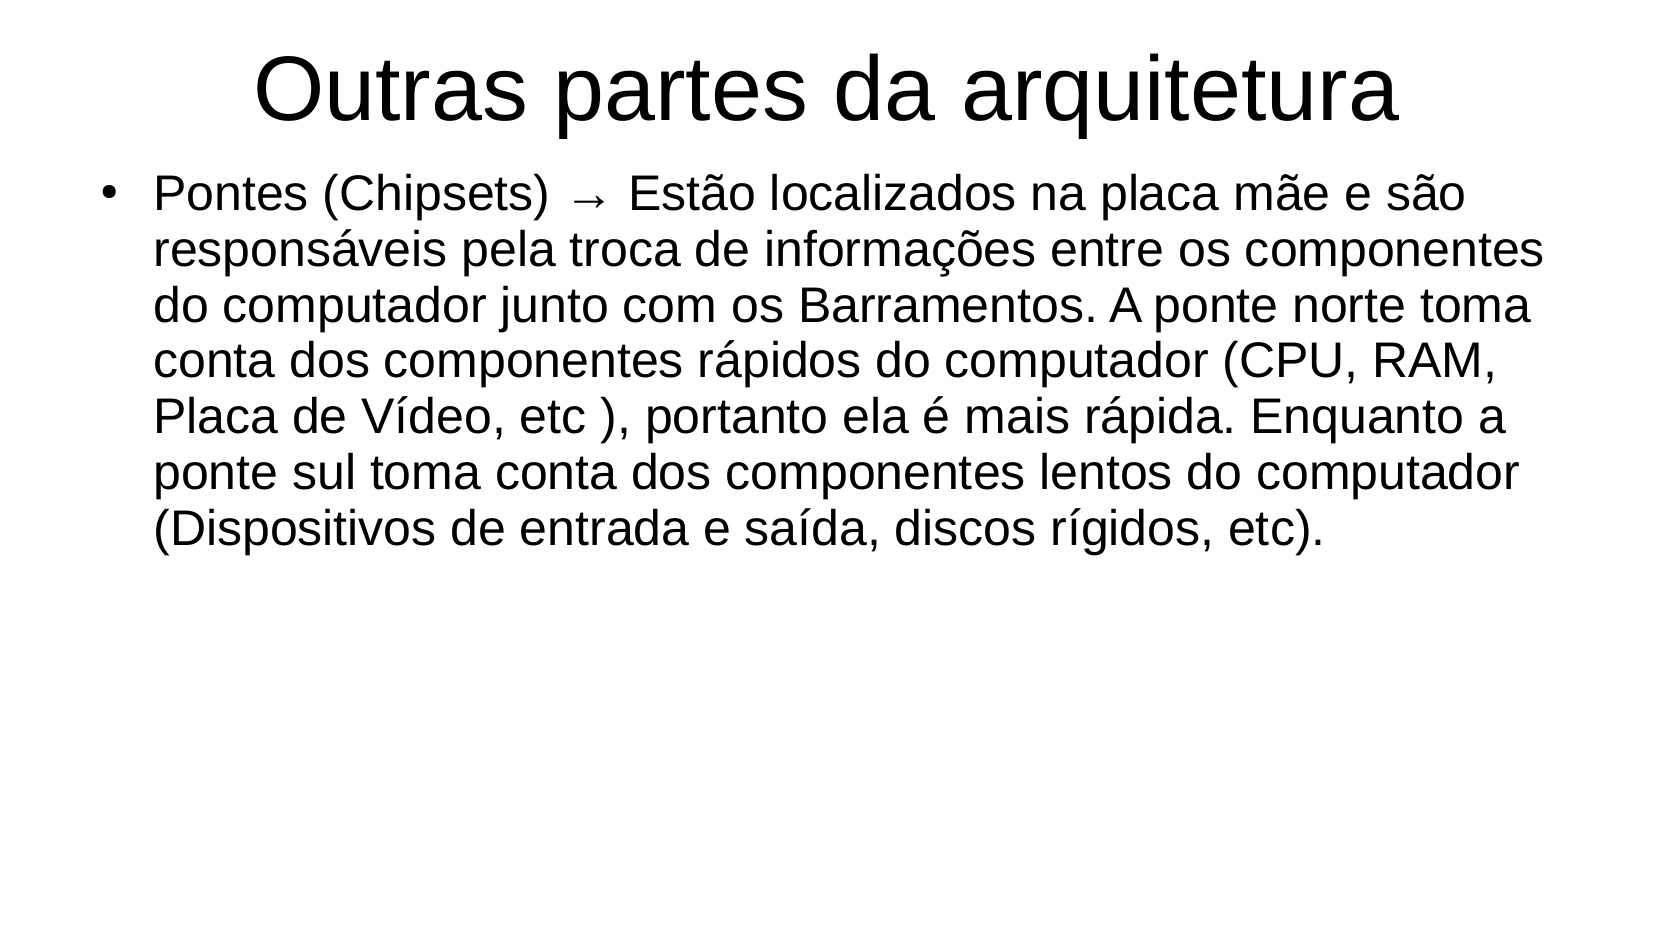

# Outras partes da arquitetura
Pontes (Chipsets) → Estão localizados na placa mãe e são responsáveis pela troca de informações entre os componentes do computador junto com os Barramentos. A ponte norte toma conta dos componentes rápidos do computador (CPU, RAM, Placa de Vídeo, etc ), portanto ela é mais rápida. Enquanto a ponte sul toma conta dos componentes lentos do computador (Dispositivos de entrada e saída, discos rígidos, etc).